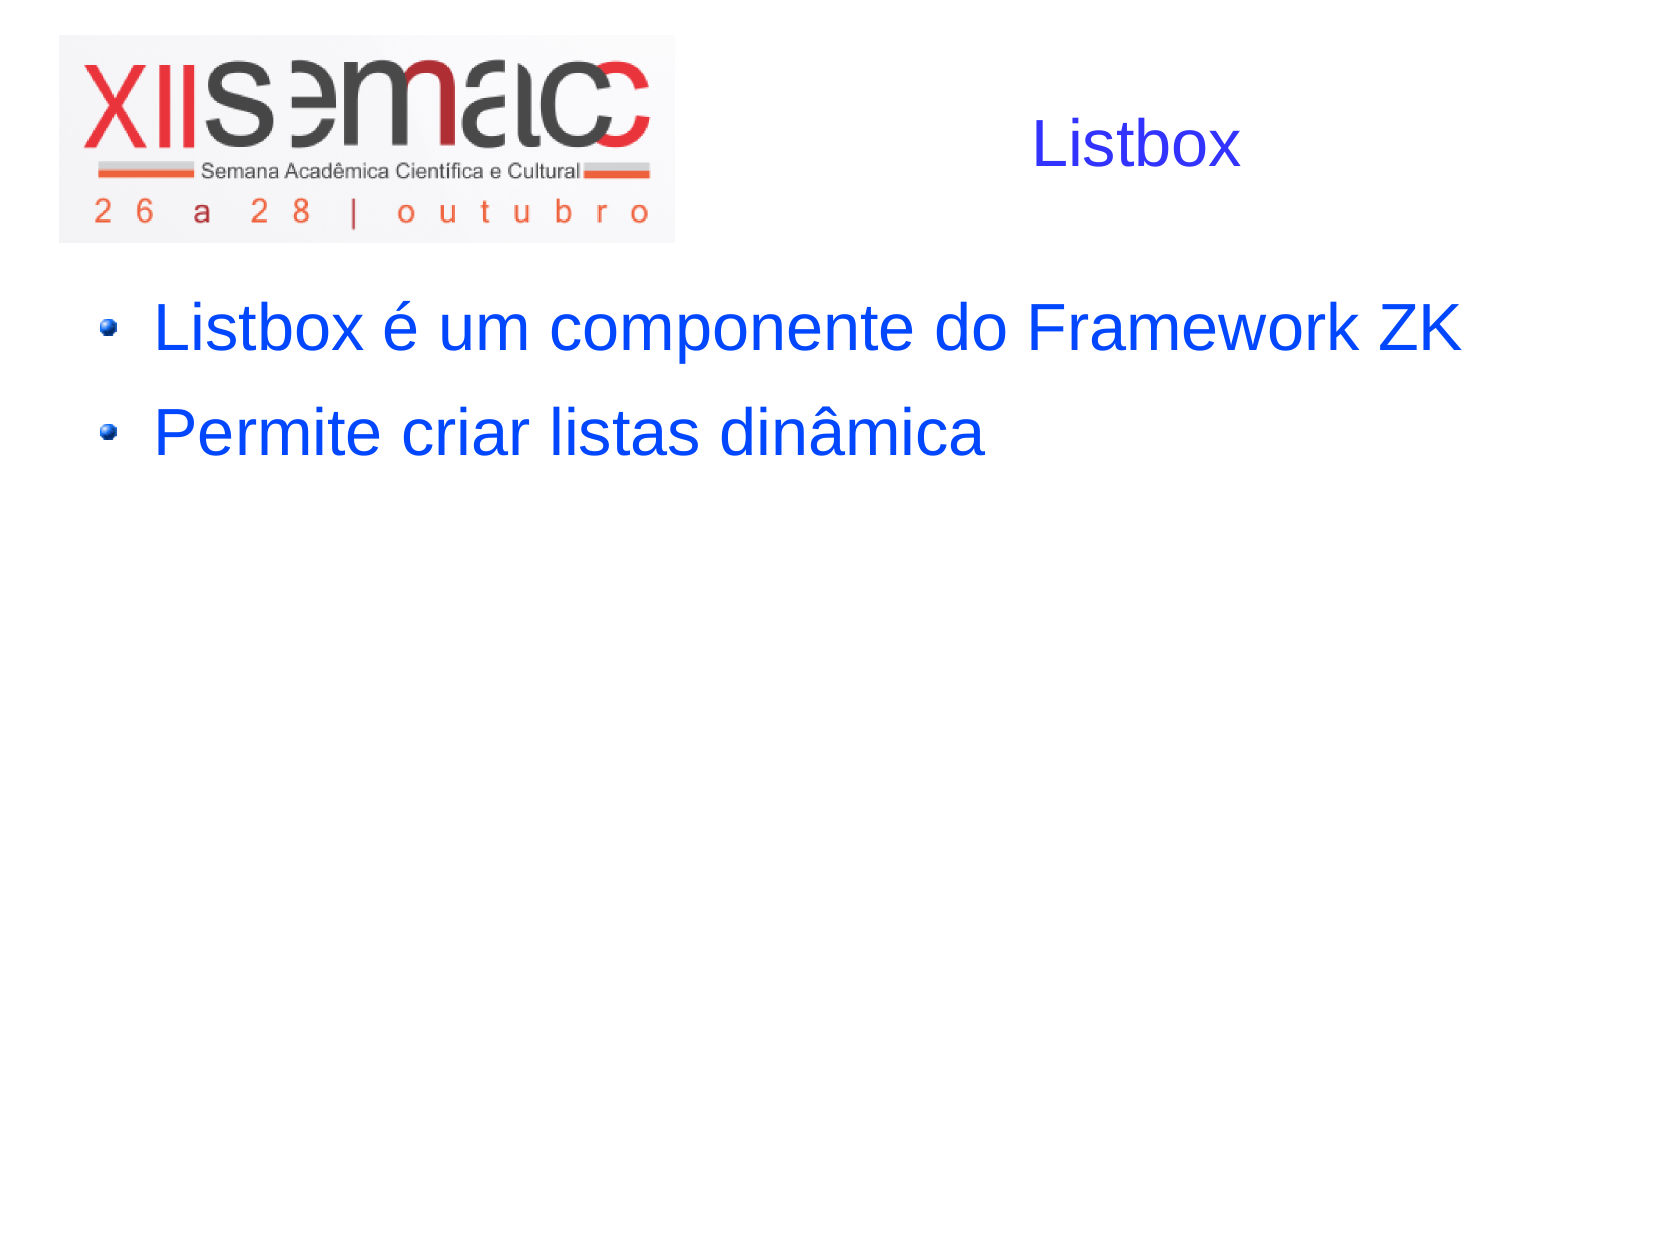

# Listbox
Listbox é um componente do Framework ZK
Permite criar listas dinâmica